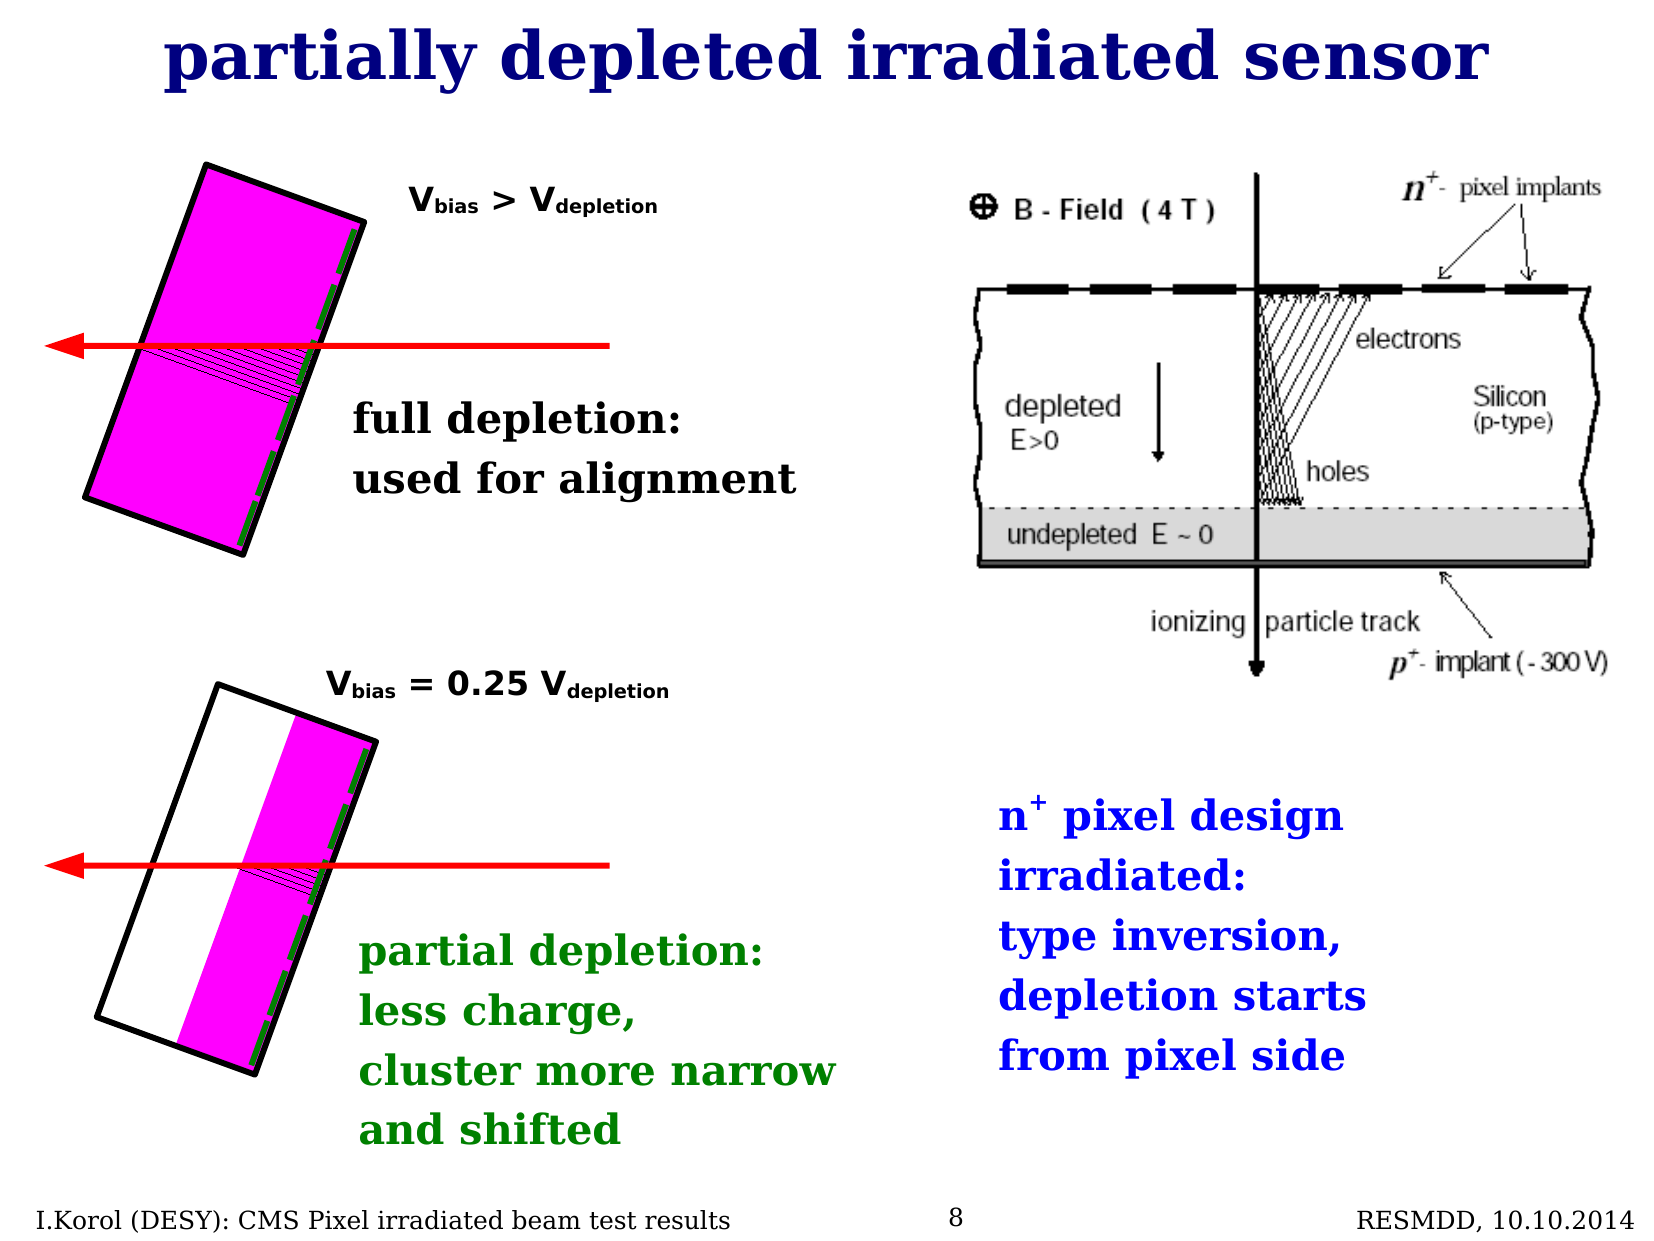

# partially depleted irradiated sensor
Vbias > Vdepletion
full depletion:
used for alignment
Vbias = 0.25 Vdepletion
n+ pixel design
irradiated:
type inversion,
depletion starts
from pixel side
partial depletion:
less charge,
cluster more narrow
and shifted